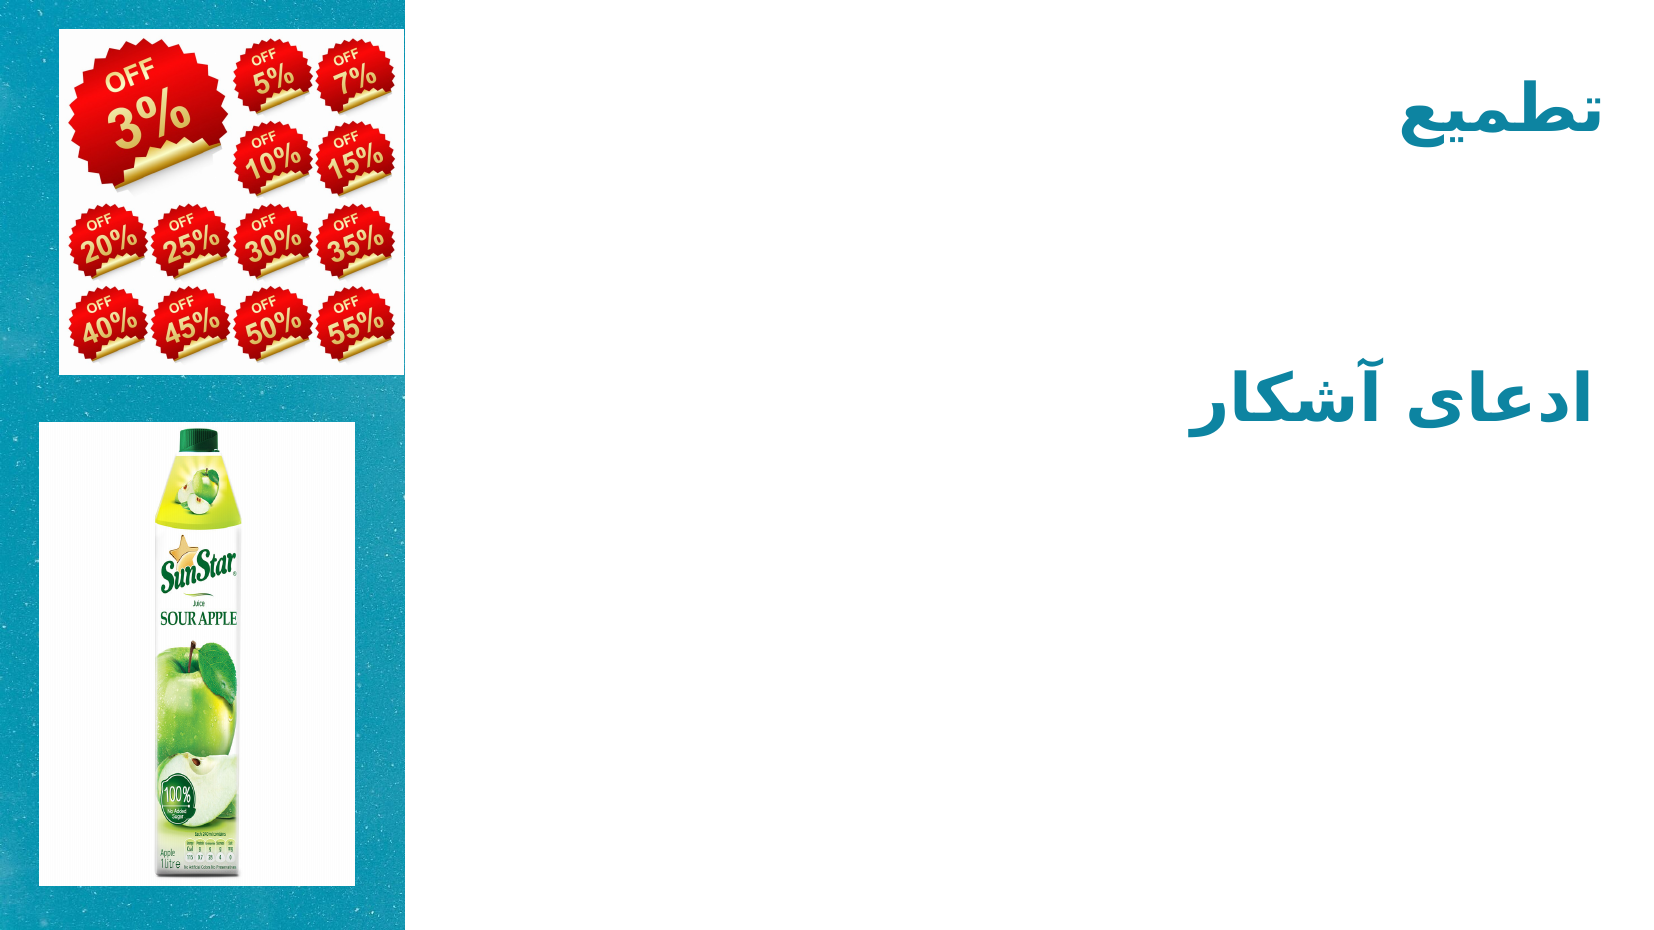

# تطمیع
شیوه‌ای است برای ترغیب کسی تا به شما برای رسیدنت به هدفتان کمک کند، همین شیوه در متقاعدسازی افراد برای کاری یا پذیرفتن عقیده‌ای خاص هم می‌تواند به‌کار گرفته شود. حراج، قرعه‌کشی، تخفیف، هدیهٔ رایگان، یکی بخر چندتا ببر و... نمونه‌هایی از فن تطمیع هستند.
ادعای آشکار
بعضی وقت‌ها پیام‌های رسانه‌ای مستقیم و با سند و مدرک آشکار، ادعاهایی قابل آزمایش را مطرح می‌کنند برای این‌که توجه شما را به خود جلب کنند؛ به طور مثال سازندهٔ یک قوطی محتوی ماده‌ای غذایی وقتی که اجزا و عناصر سازندهٔ آن را با میزان دقیق کالُری و درصد روی محصول خود مشخص می‌کند، به واقع دارد با این روش شما را قانع می‌کند اما آیا این برای شما امکان‌پذیر است که آن محصول را به آزمایشگاه مخصوصی ببرید و درستی و نادرستی آن اجزا و درصدها را مشخص کنید؟